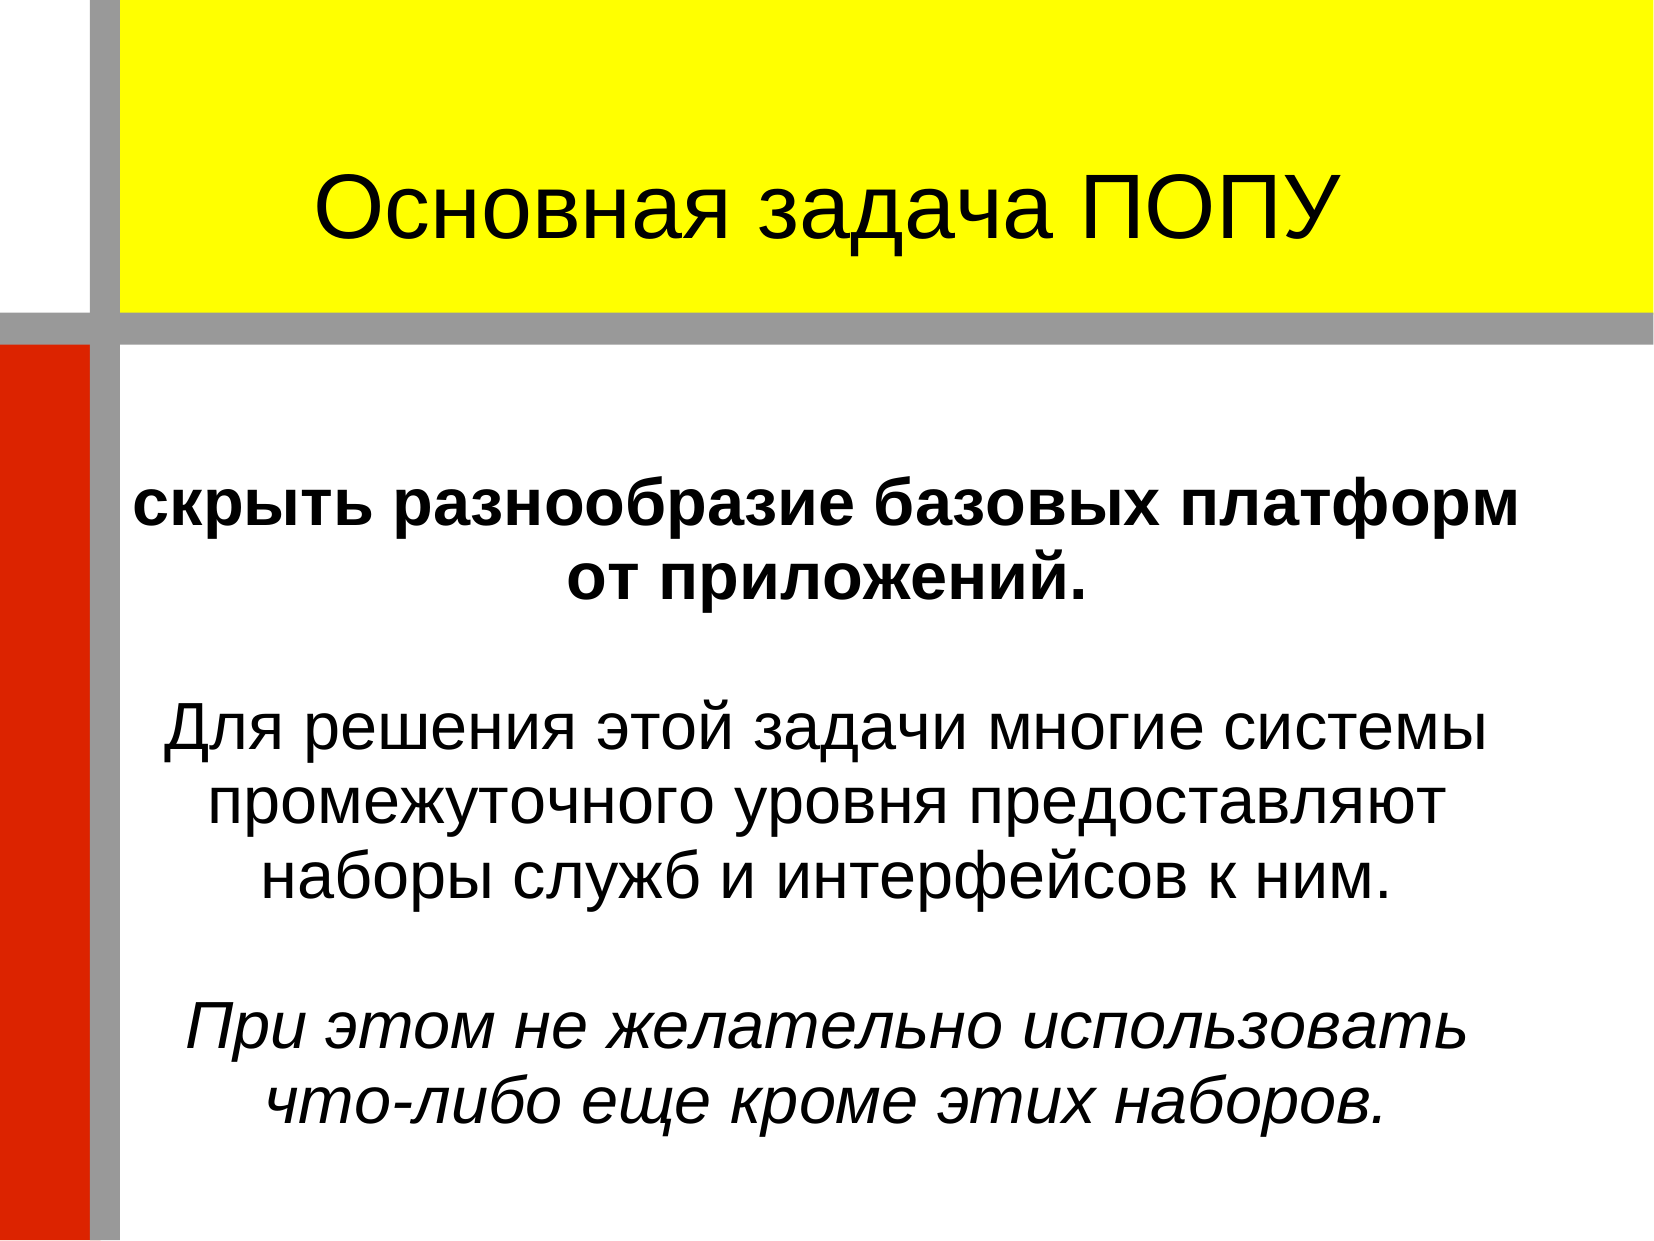

# Основная задача ПОПУ
скрыть разнообразие базовых платформ от приложений.
Для решения этой задачи многие системы промежуточного уровня предоставляют наборы служб и интерфейсов к ним.
При этом не желательно использовать что-либо еще кроме этих наборов.